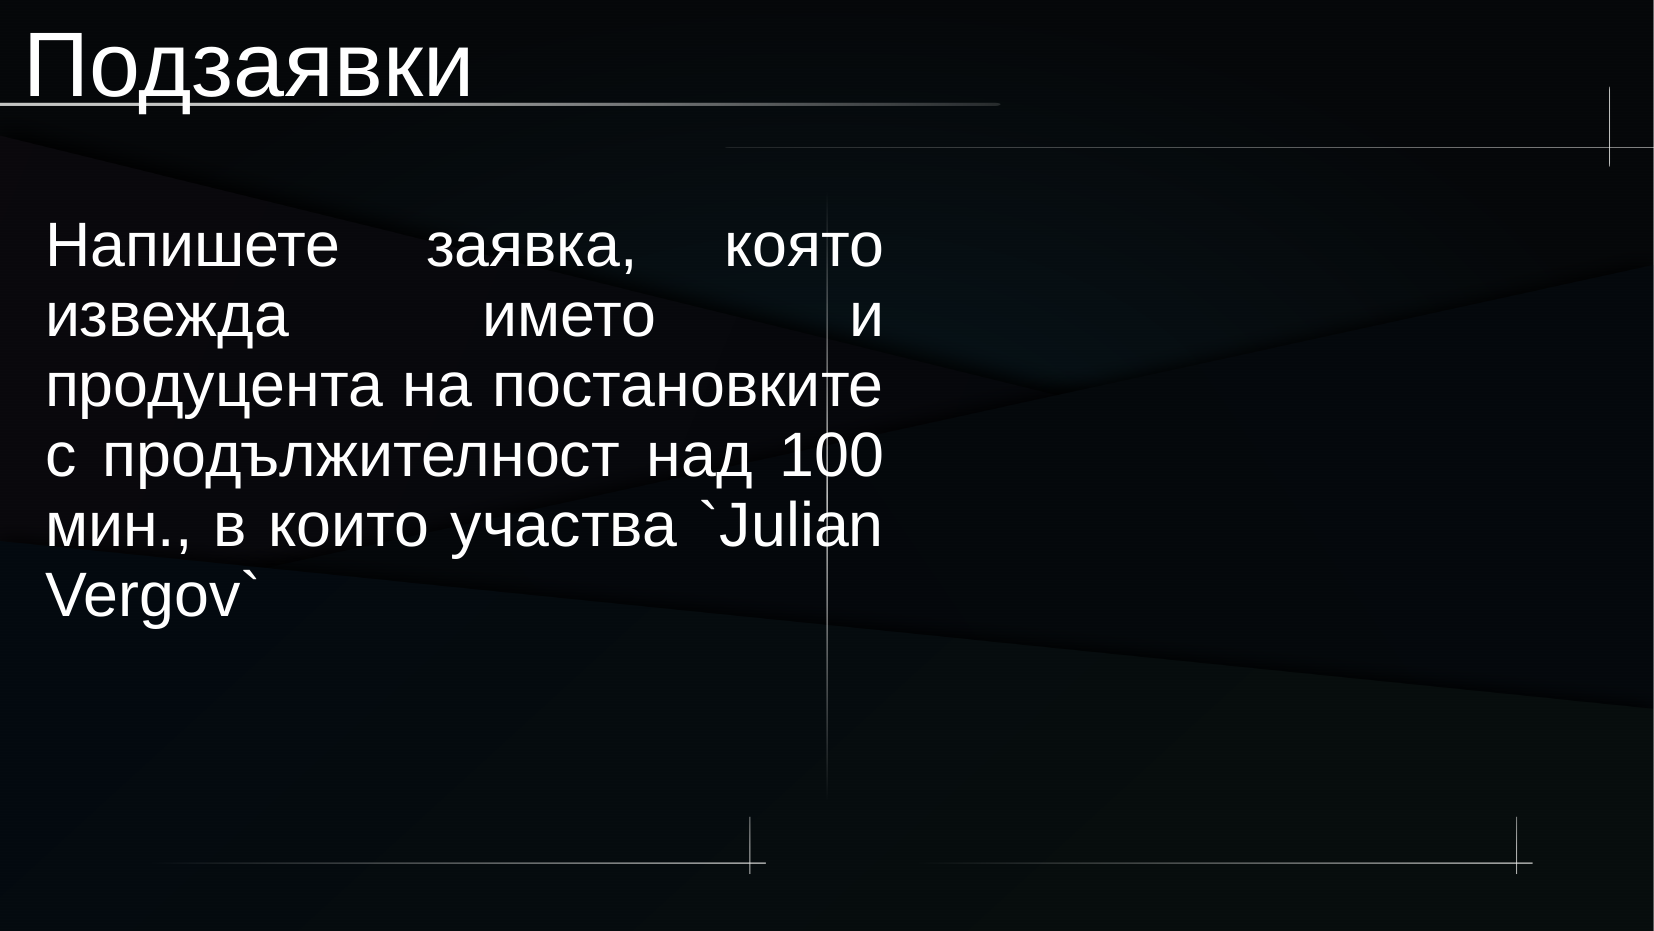

# Подзаявки
Напишете заявка, която извежда името и продуцента на постановките с продължителност над 100 мин., в които участва `Julian Vergov`